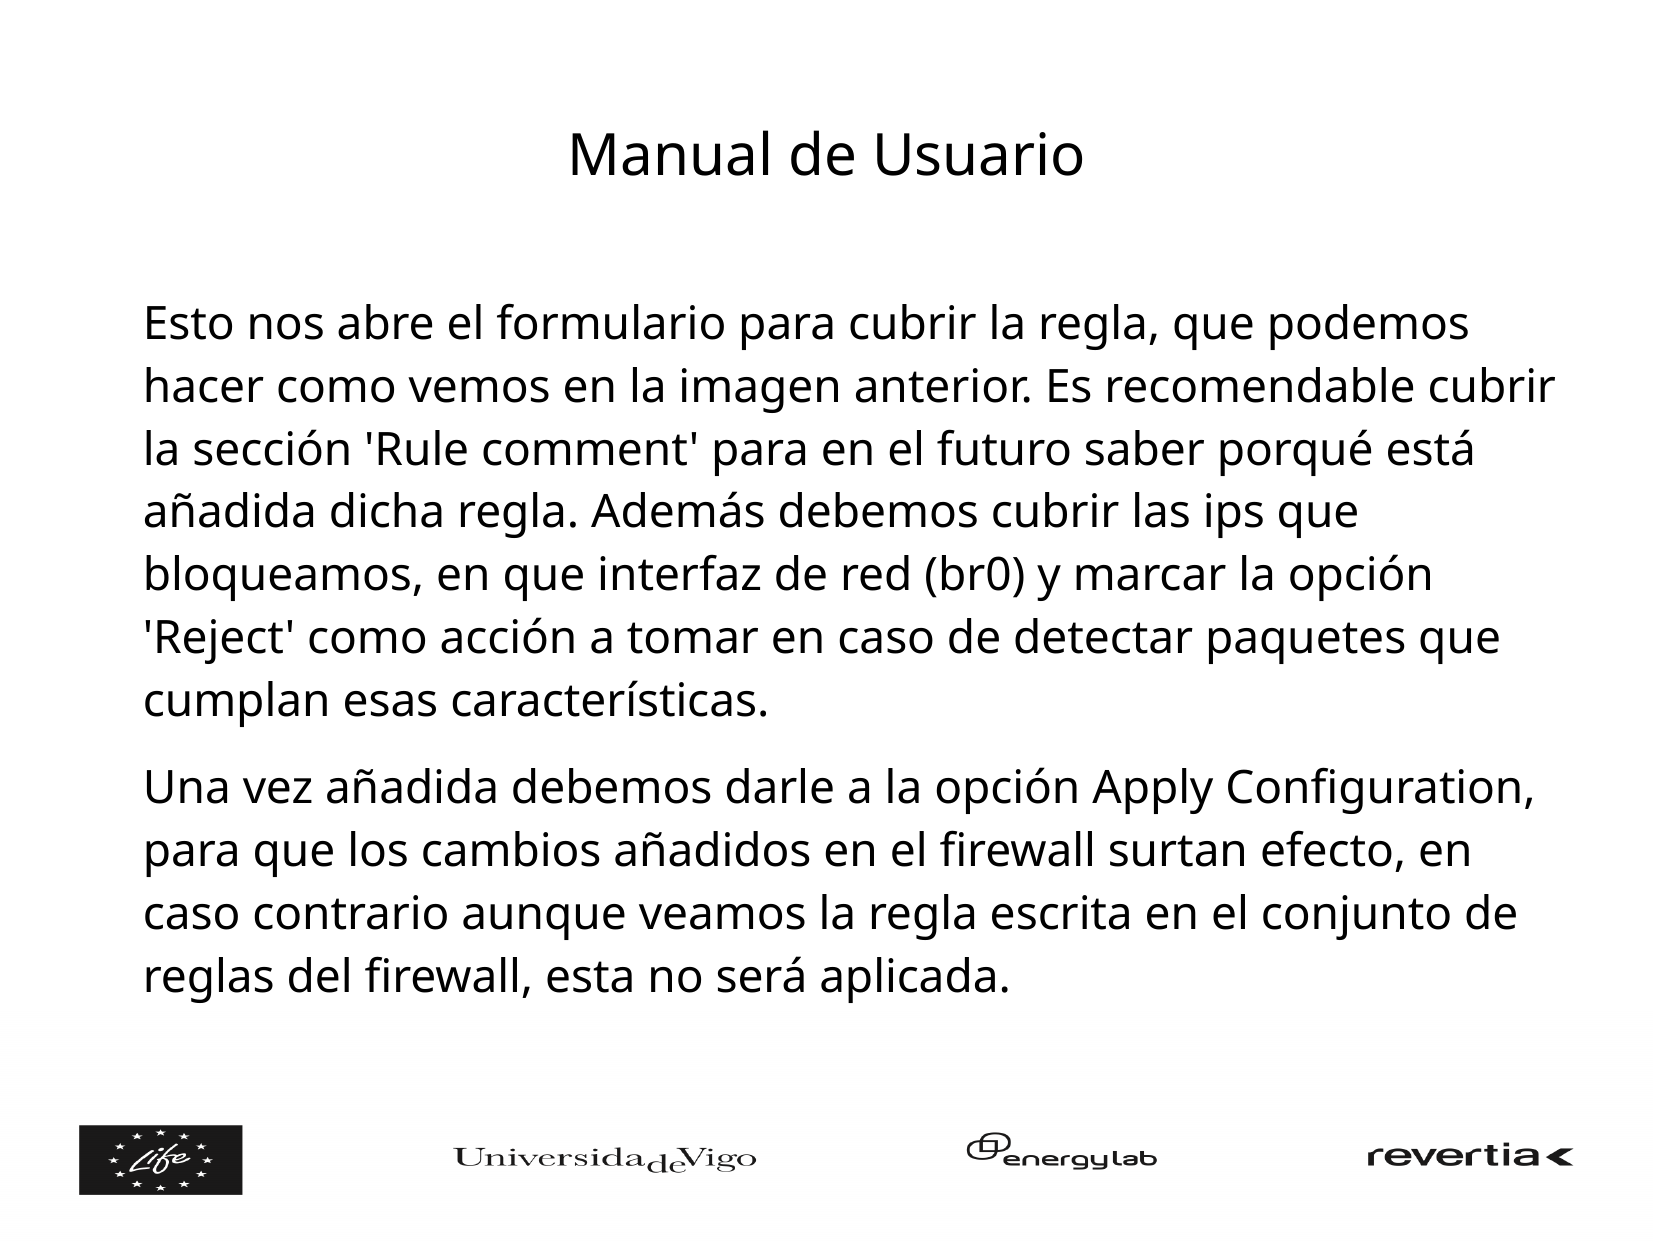

# Manual de Usuario
Esto nos abre el formulario para cubrir la regla, que podemos hacer como vemos en la imagen anterior. Es recomendable cubrir la sección 'Rule comment' para en el futuro saber porqué está añadida dicha regla. Además debemos cubrir las ips que bloqueamos, en que interfaz de red (br0) y marcar la opción 'Reject' como acción a tomar en caso de detectar paquetes que cumplan esas características.
Una vez añadida debemos darle a la opción Apply Configuration, para que los cambios añadidos en el firewall surtan efecto, en caso contrario aunque veamos la regla escrita en el conjunto de reglas del firewall, esta no será aplicada.